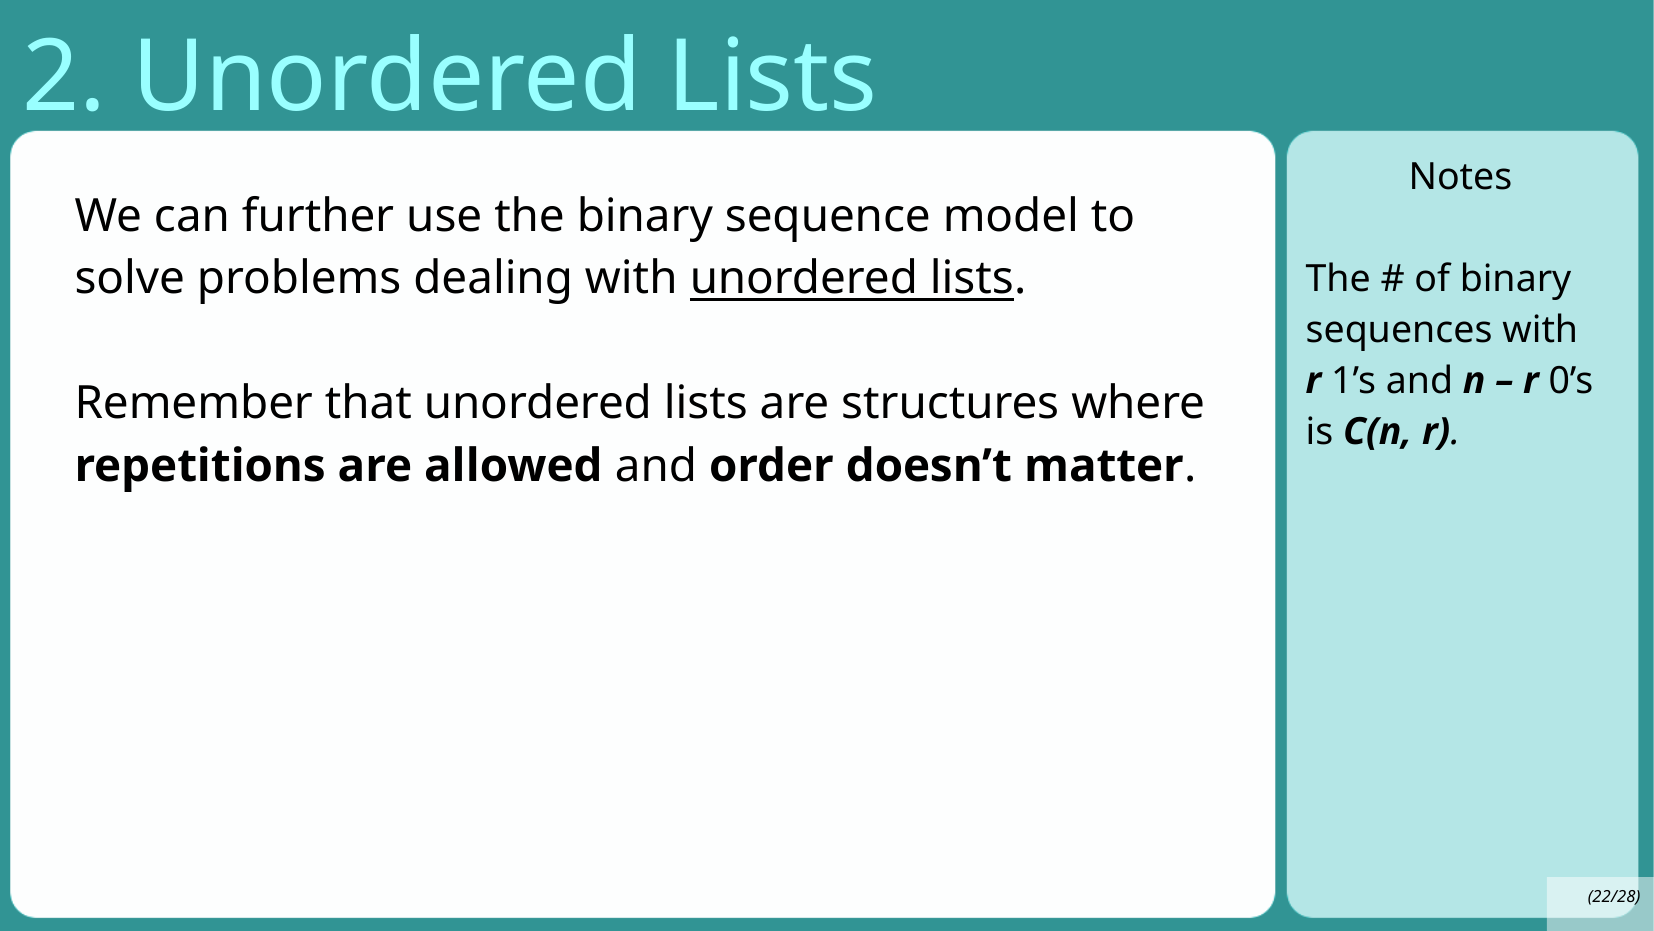

# 2. Unordered Lists
Notes
The # of binary sequences with
r 1’s and n – r 0’s is C(n, r).
We can further use the binary sequence model to solve problems dealing with unordered lists.
Remember that unordered lists are structures where repetitions are allowed and order doesn’t matter.